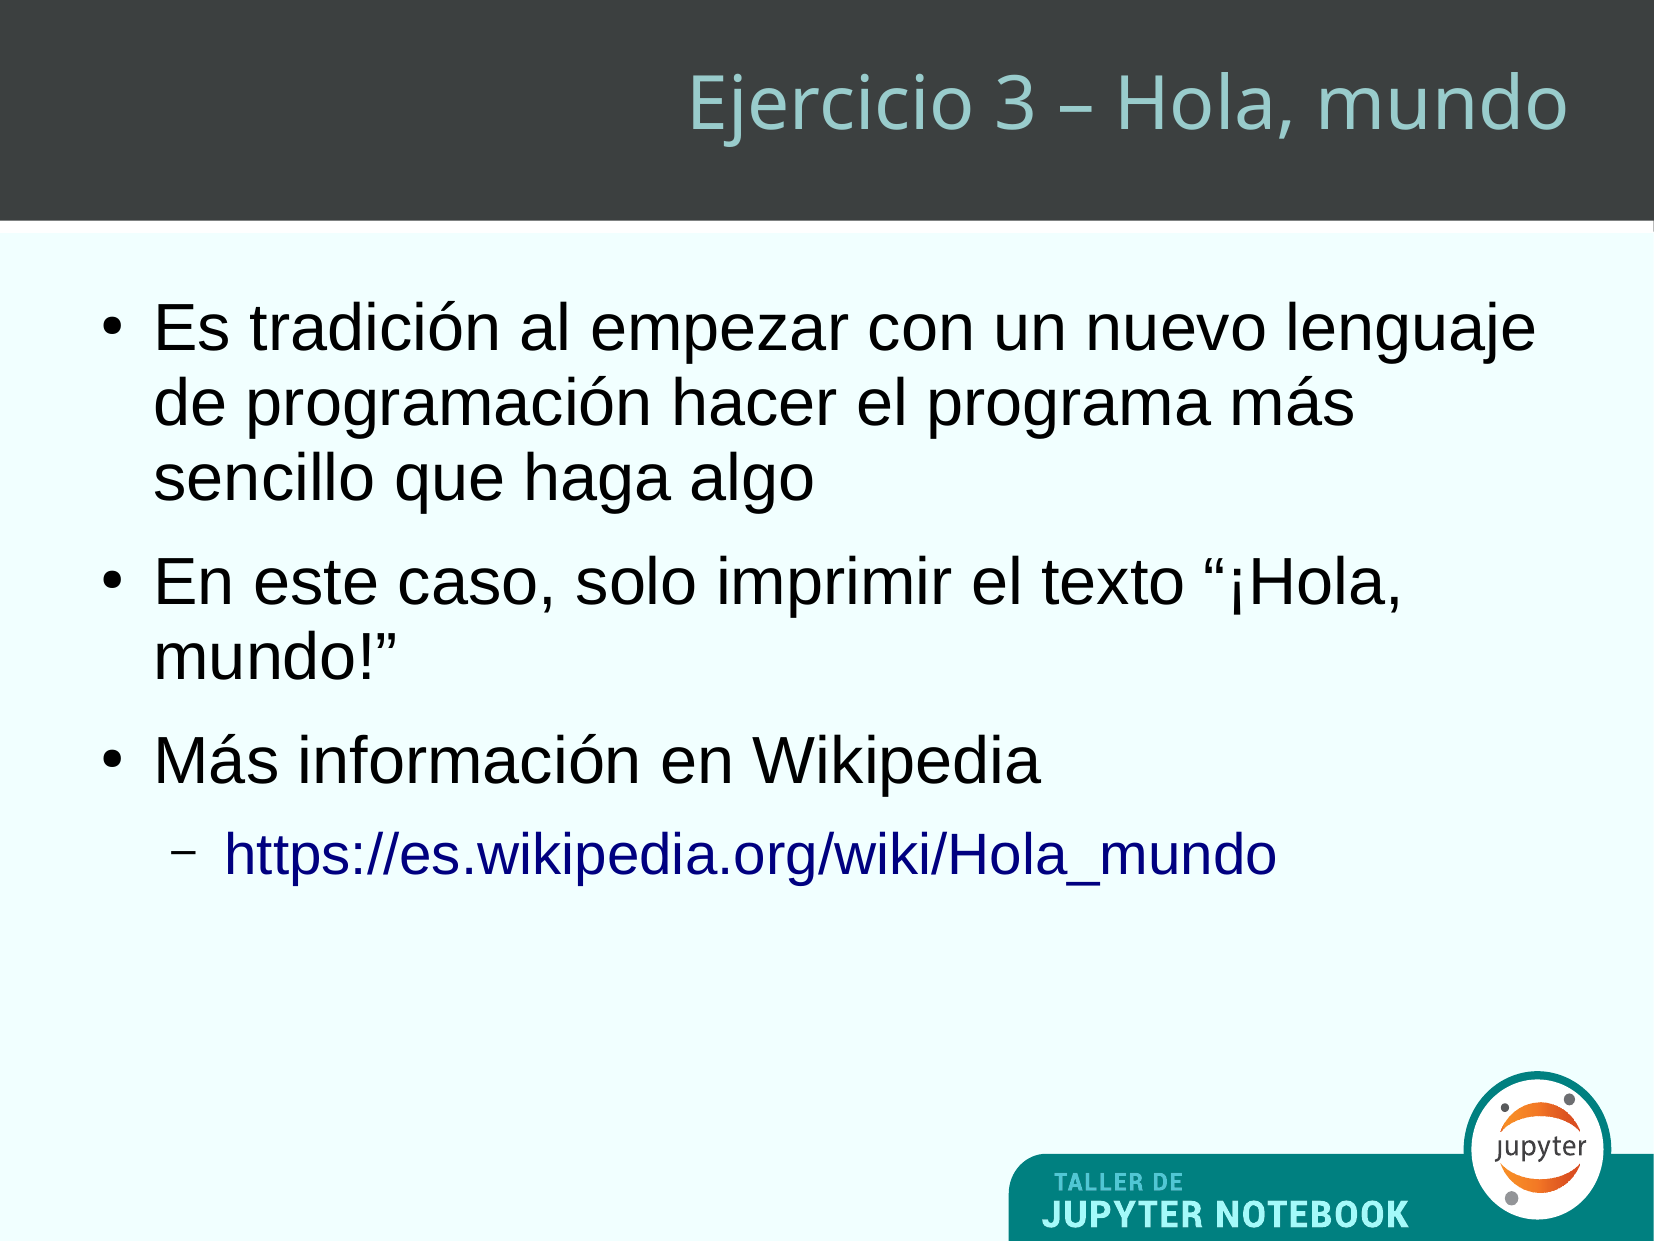

# Ejercicio 3 – Hola, mundo
Es tradición al empezar con un nuevo lenguaje de programación hacer el programa más sencillo que haga algo
En este caso, solo imprimir el texto “¡Hola, mundo!”
Más información en Wikipedia
https://es.wikipedia.org/wiki/Hola_mundo